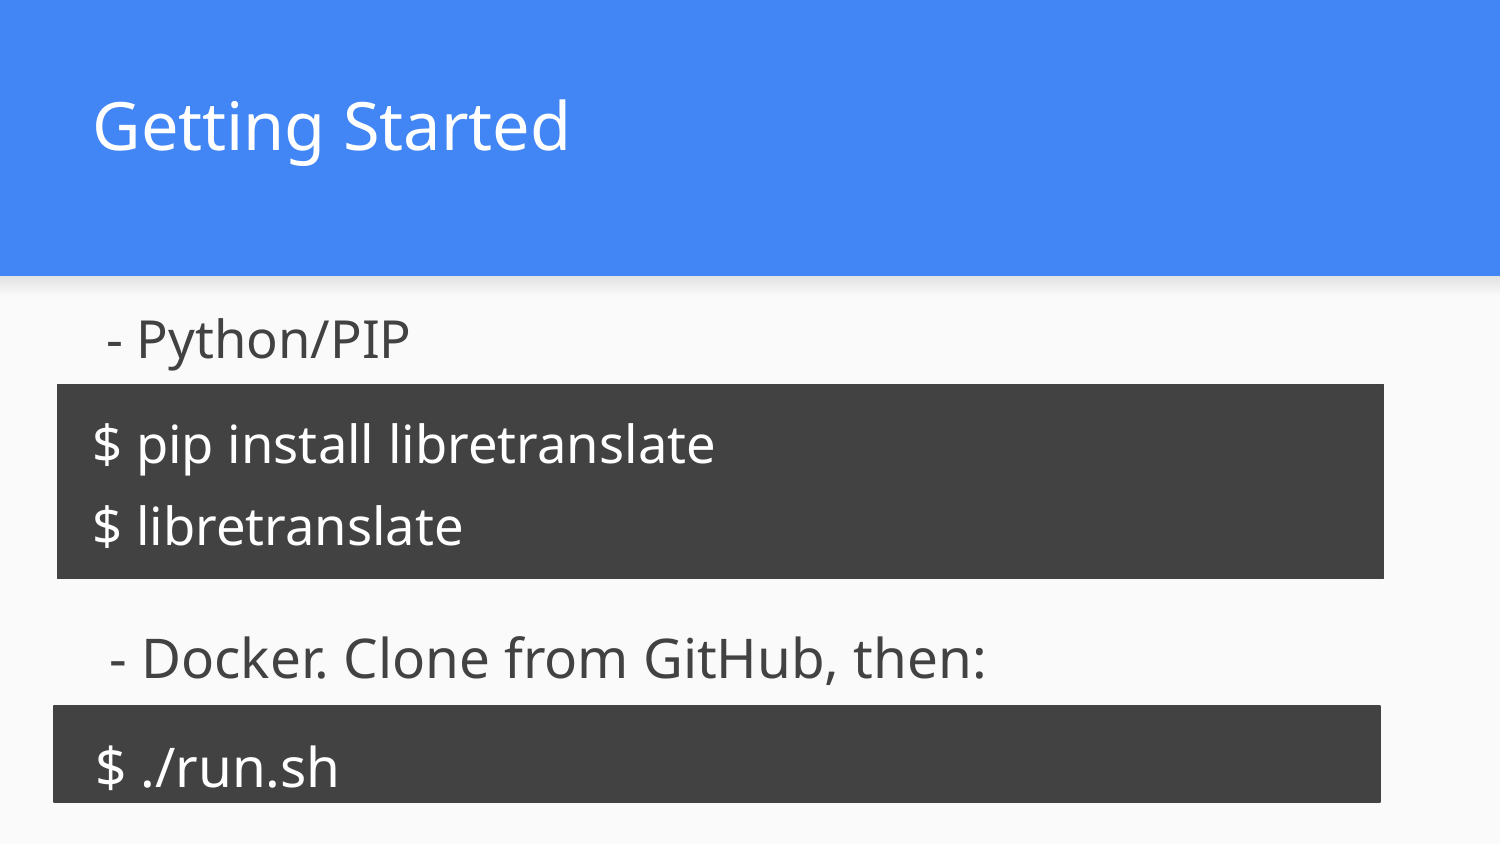

Getting Started
# - Python/PIP
$ pip install libretranslate
$ libretranslate
 - Docker. Clone from GitHub, then:
$ ./run.sh